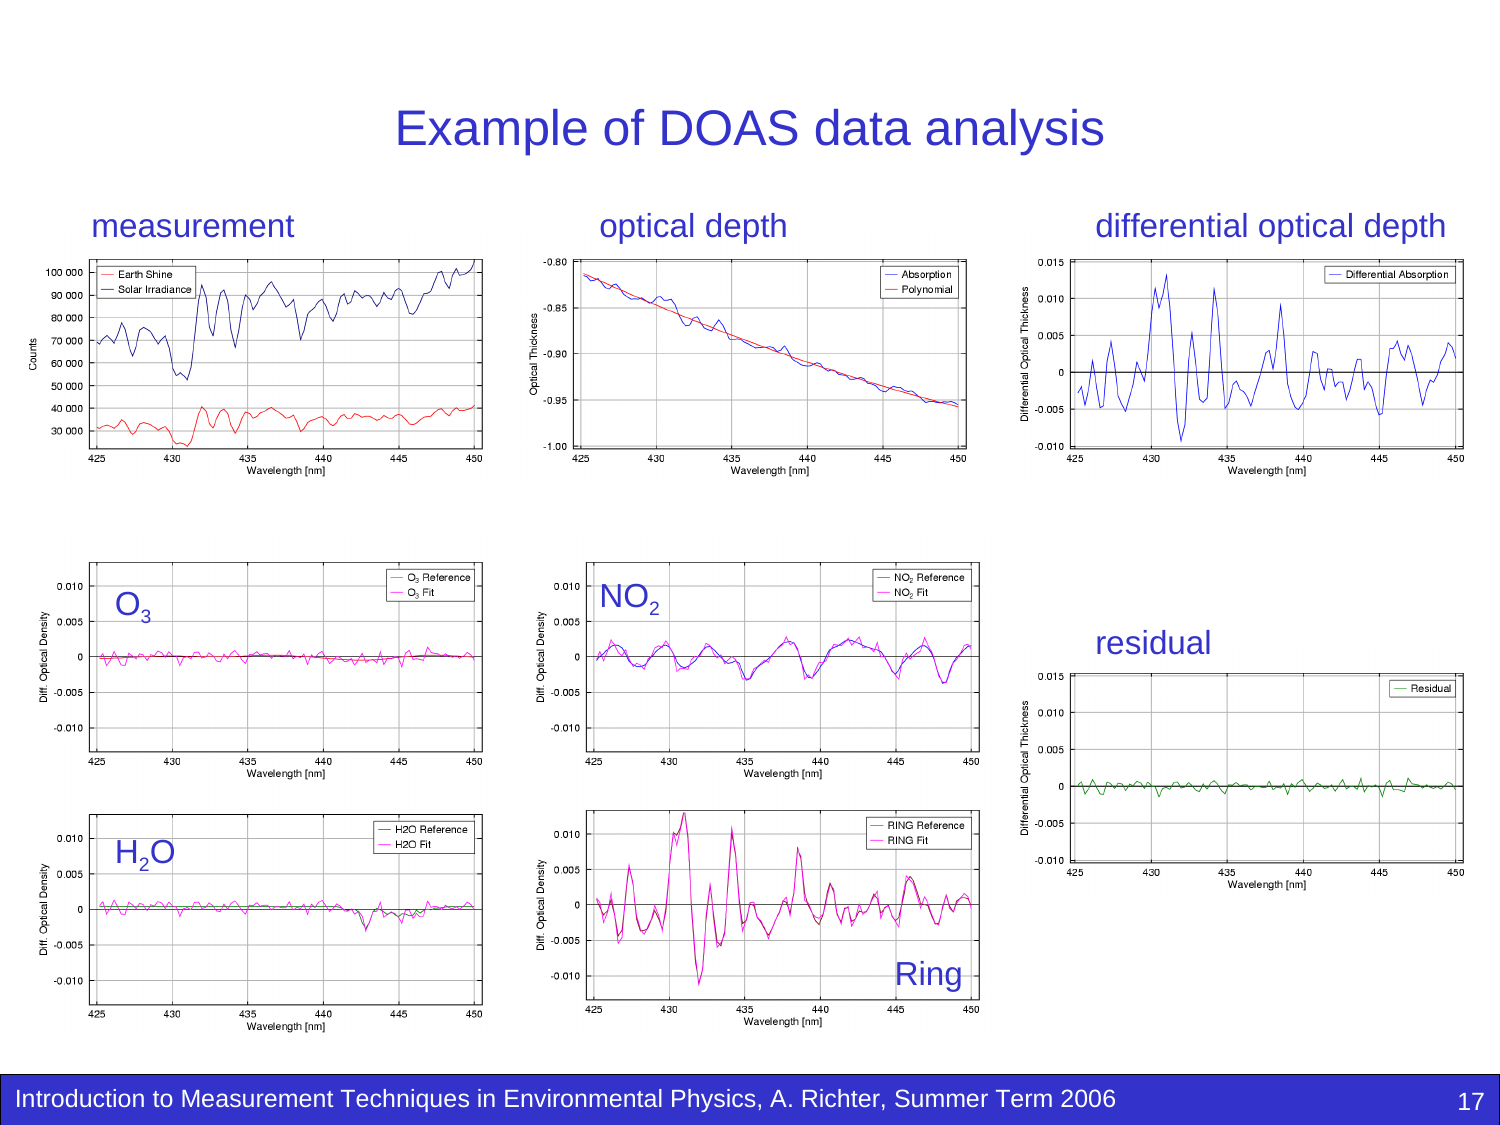

Example of DOAS data analysis
measurement
optical depth
differential optical depth
NO2
O3
residual
H2O
Ring
17